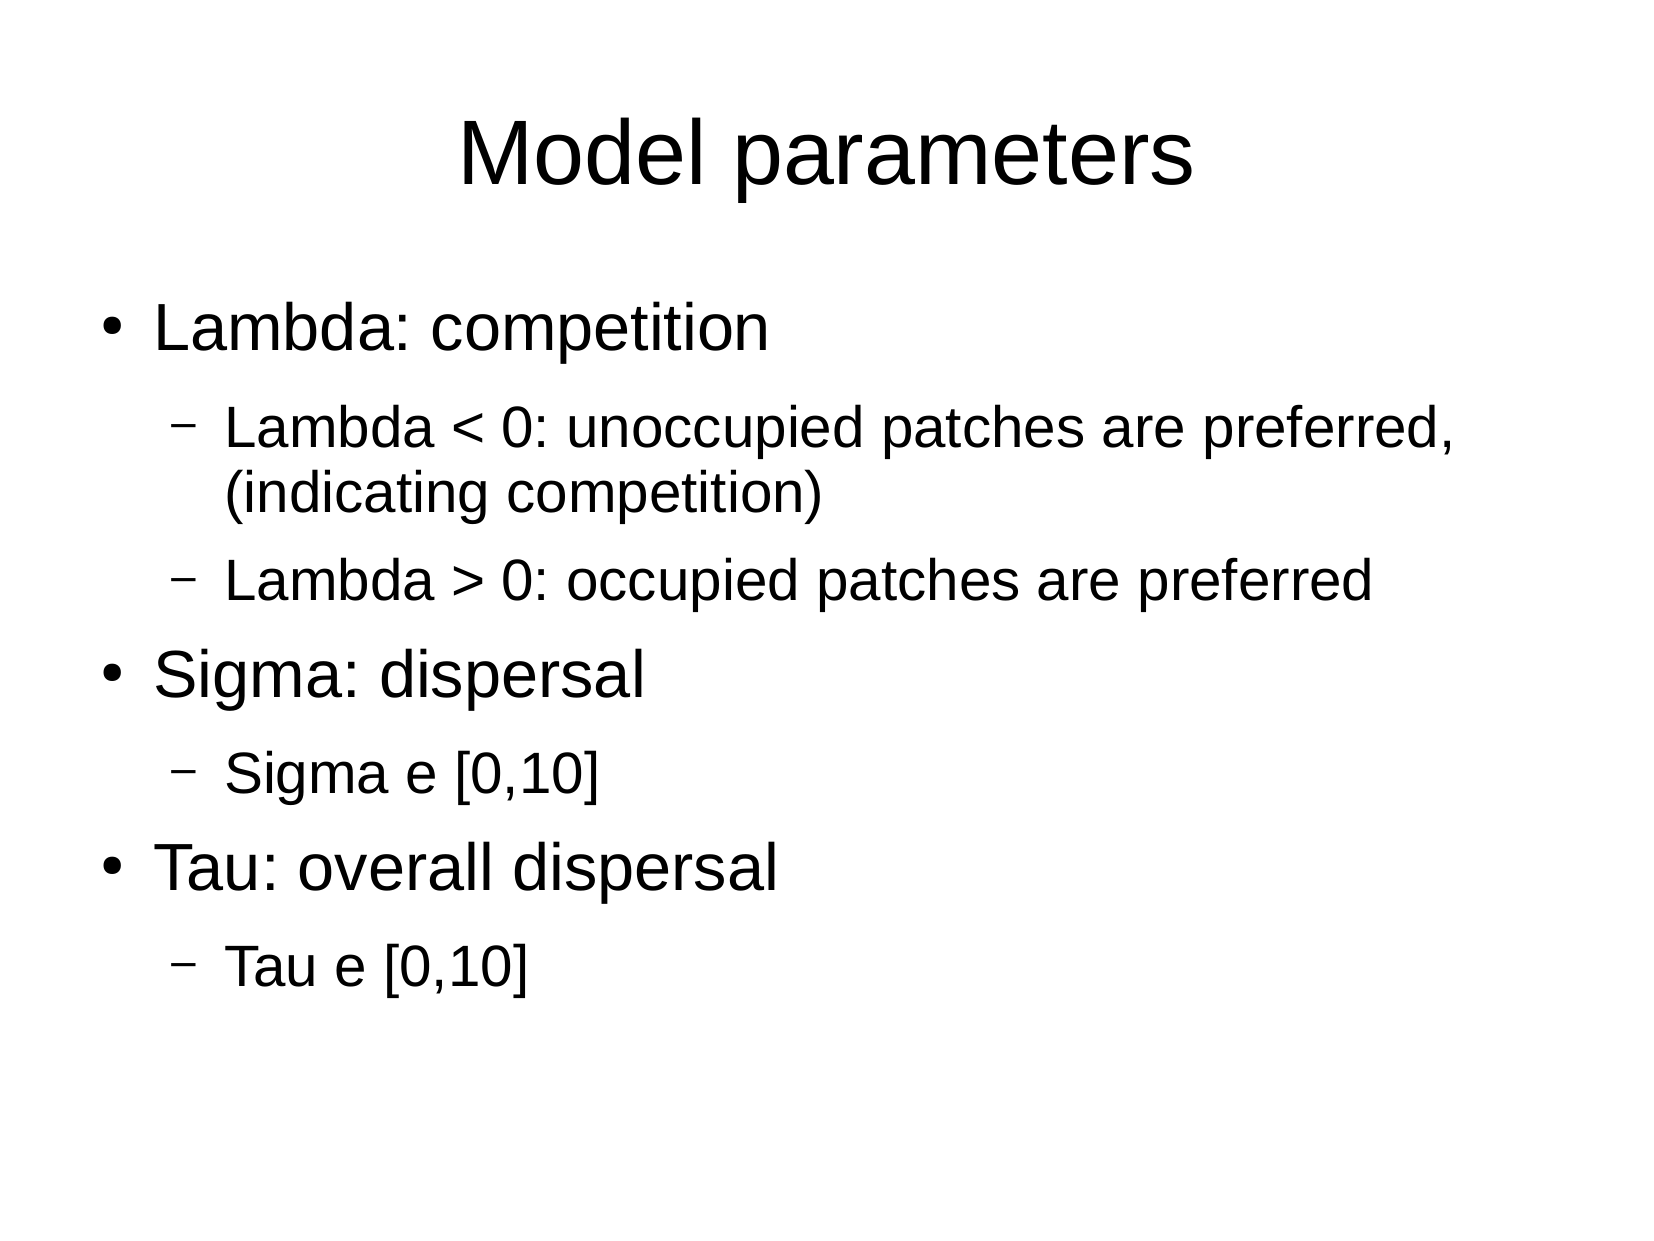

# Model parameters
Lambda: competition
Lambda < 0: unoccupied patches are preferred, (indicating competition)
Lambda > 0: occupied patches are preferred
Sigma: dispersal
Sigma e [0,10]
Tau: overall dispersal
Tau e [0,10]